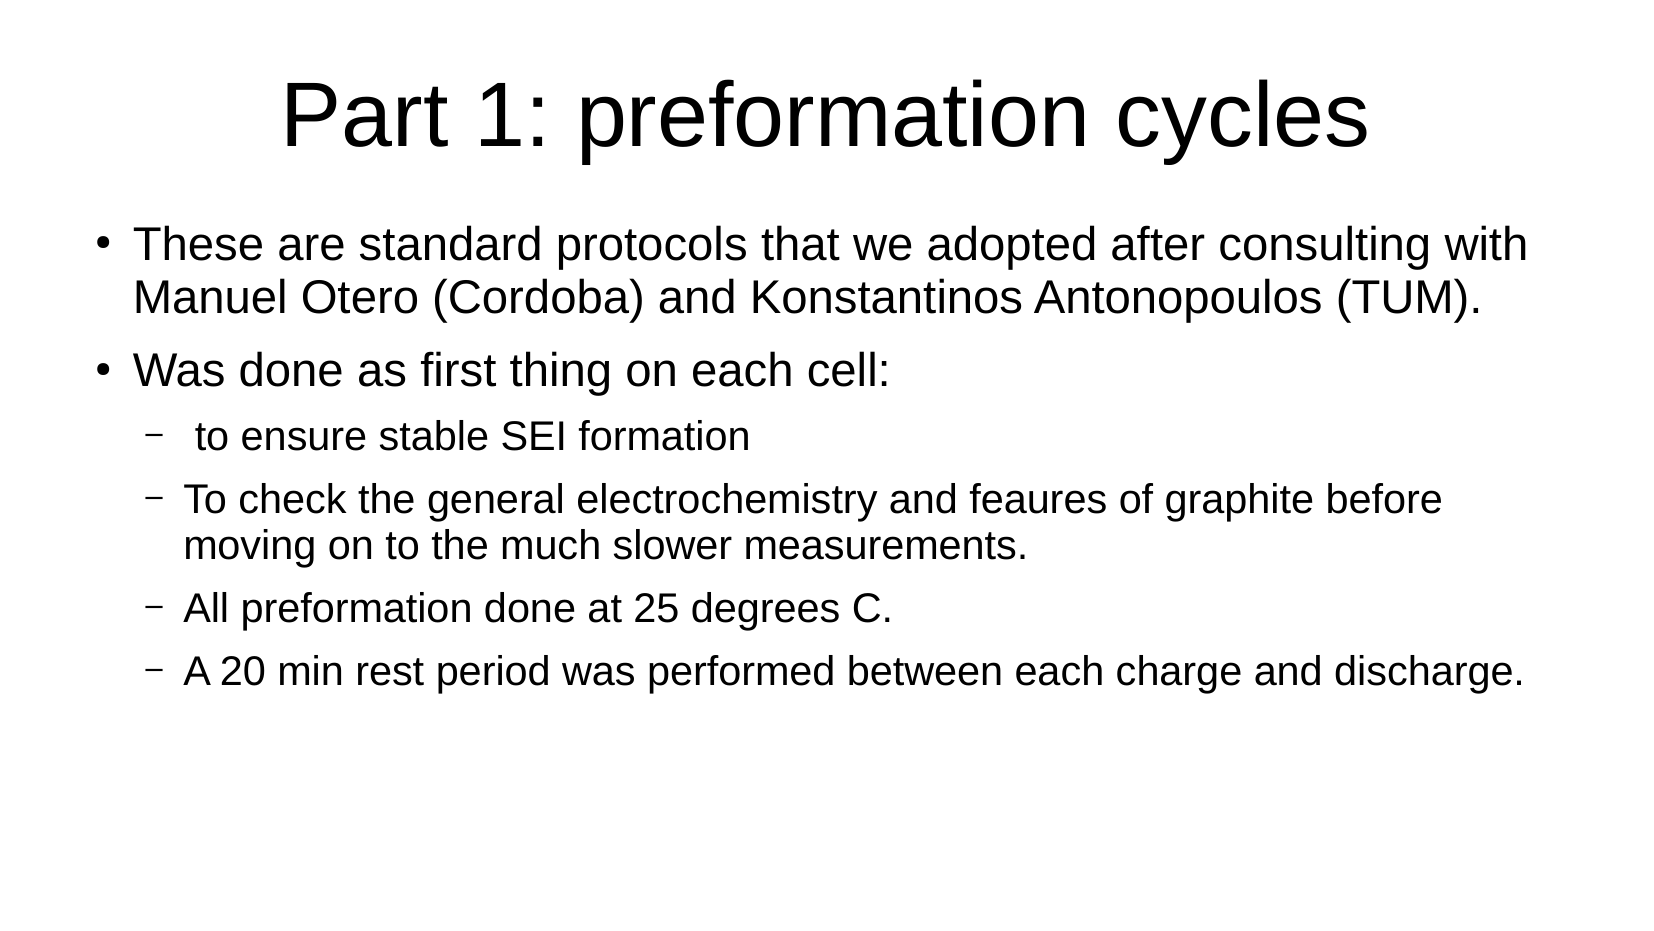

# Part 1: preformation cycles
These are standard protocols that we adopted after consulting with Manuel Otero (Cordoba) and Konstantinos Antonopoulos (TUM).
Was done as first thing on each cell:
 to ensure stable SEI formation
To check the general electrochemistry and feaures of graphite before moving on to the much slower measurements.
All preformation done at 25 degrees C.
A 20 min rest period was performed between each charge and discharge.